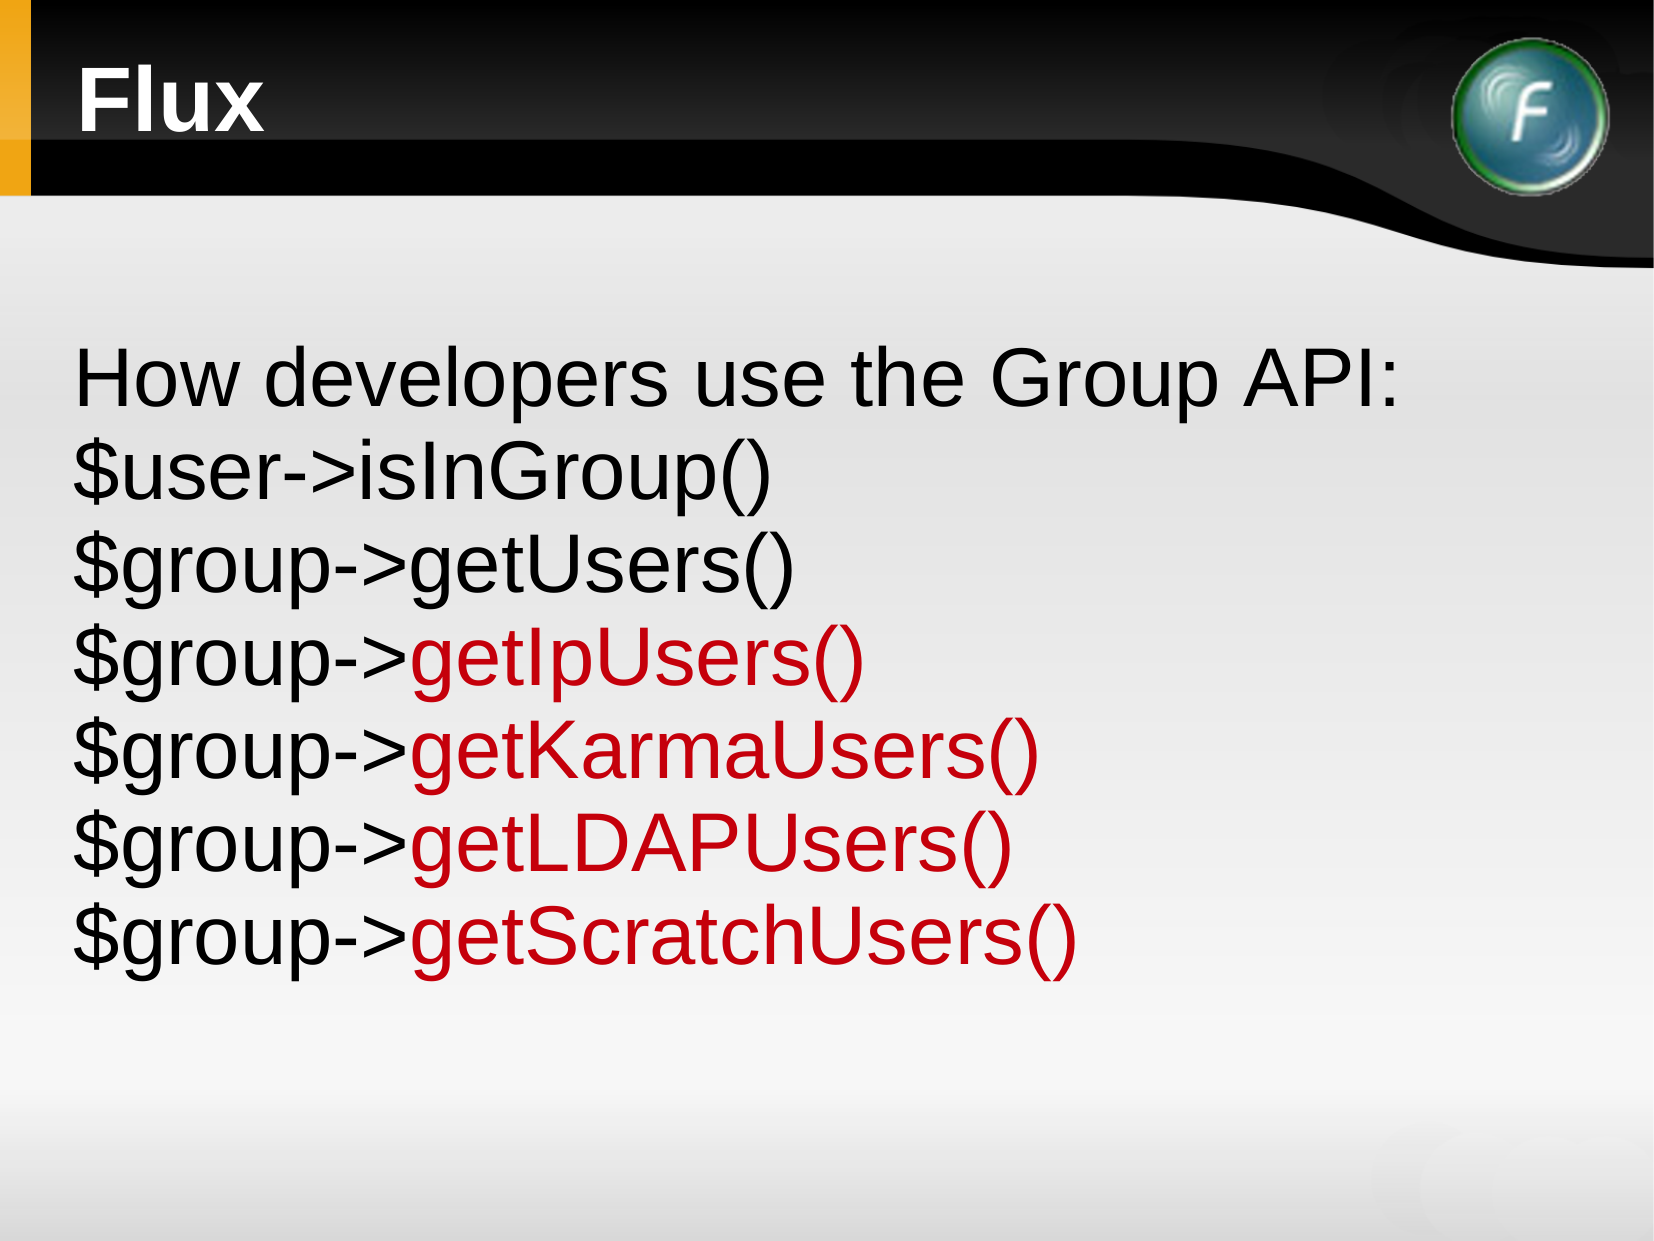

# Flux
How developers use the Group API:
$user->isInGroup()
$group->getUsers()
$group->getIpUsers()
$group->getKarmaUsers()
$group->getLDAPUsers()
$group->getScratchUsers()